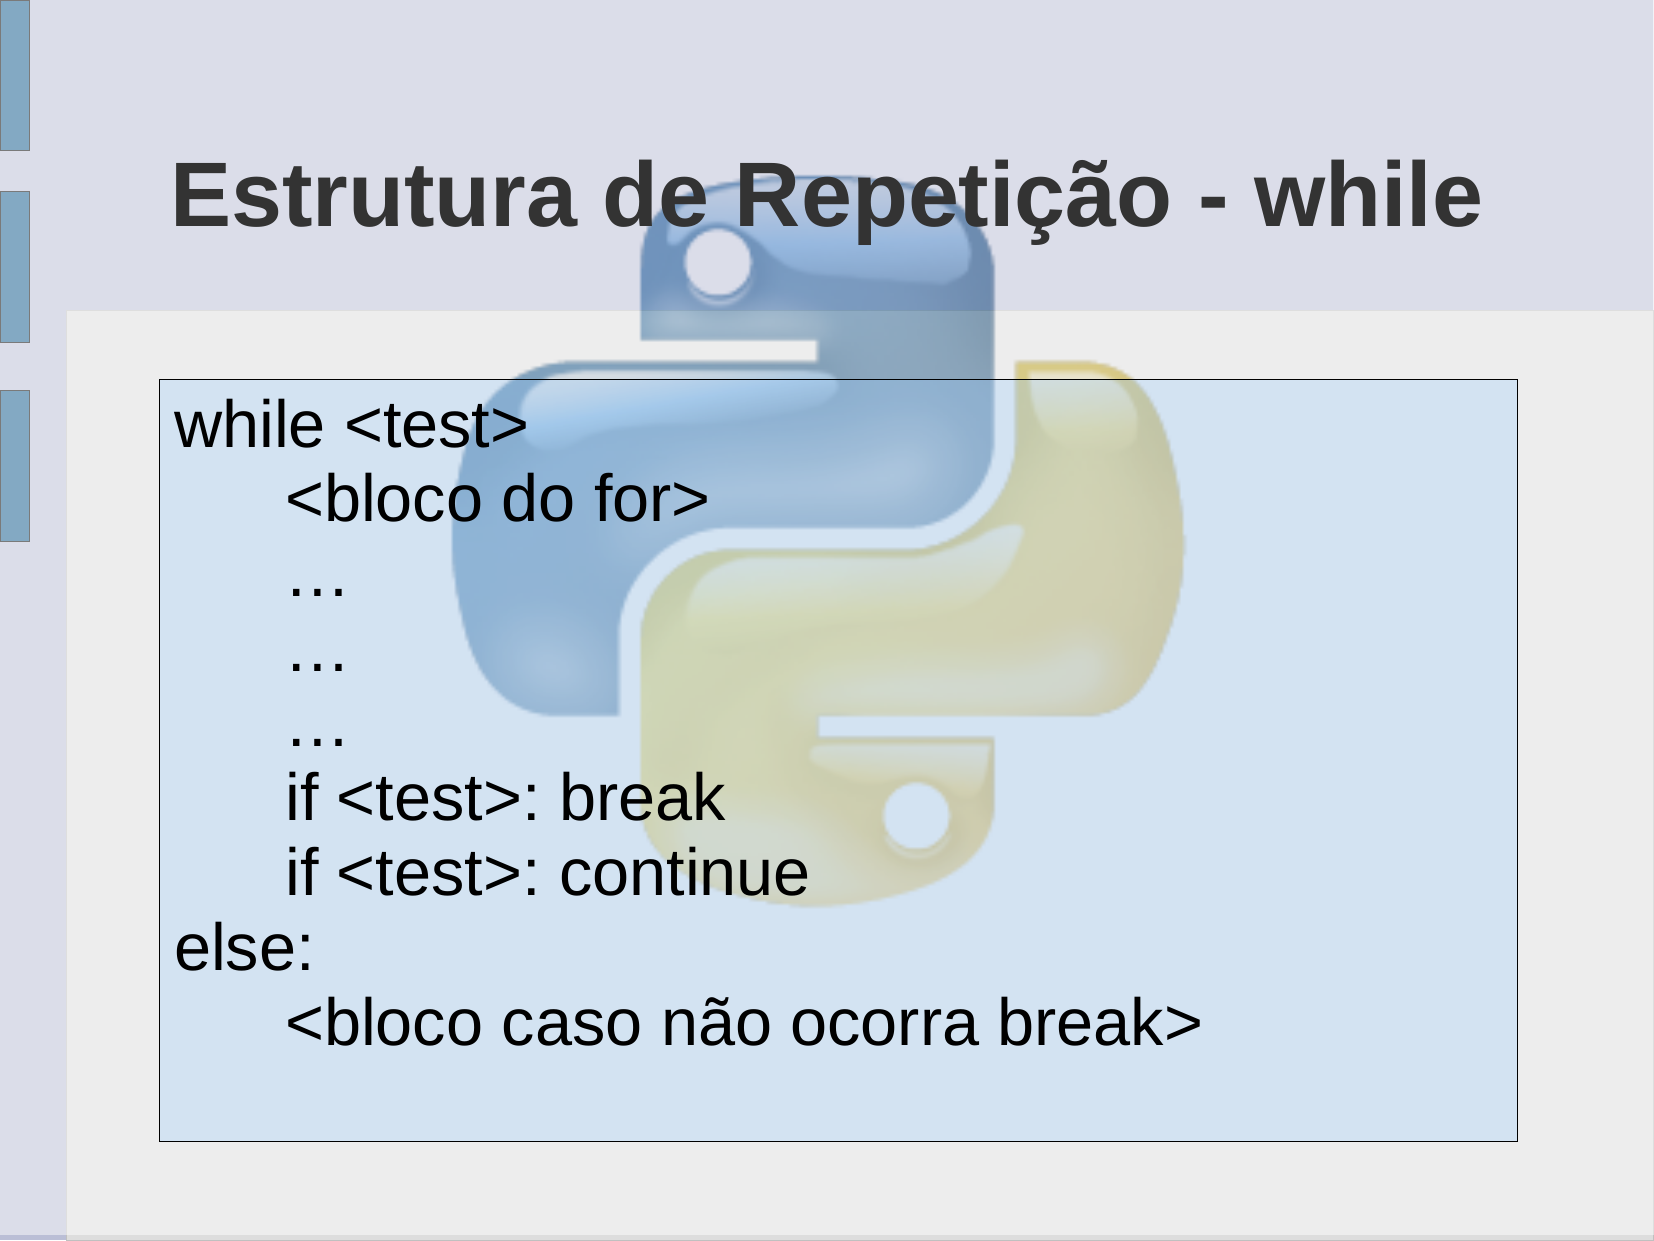

# Estrutura de Repetição - while
while <test>
 <bloco do for>
 …
 …
 …
 if <test>: break
 if <test>: continue
else:
 <bloco caso não ocorra break>